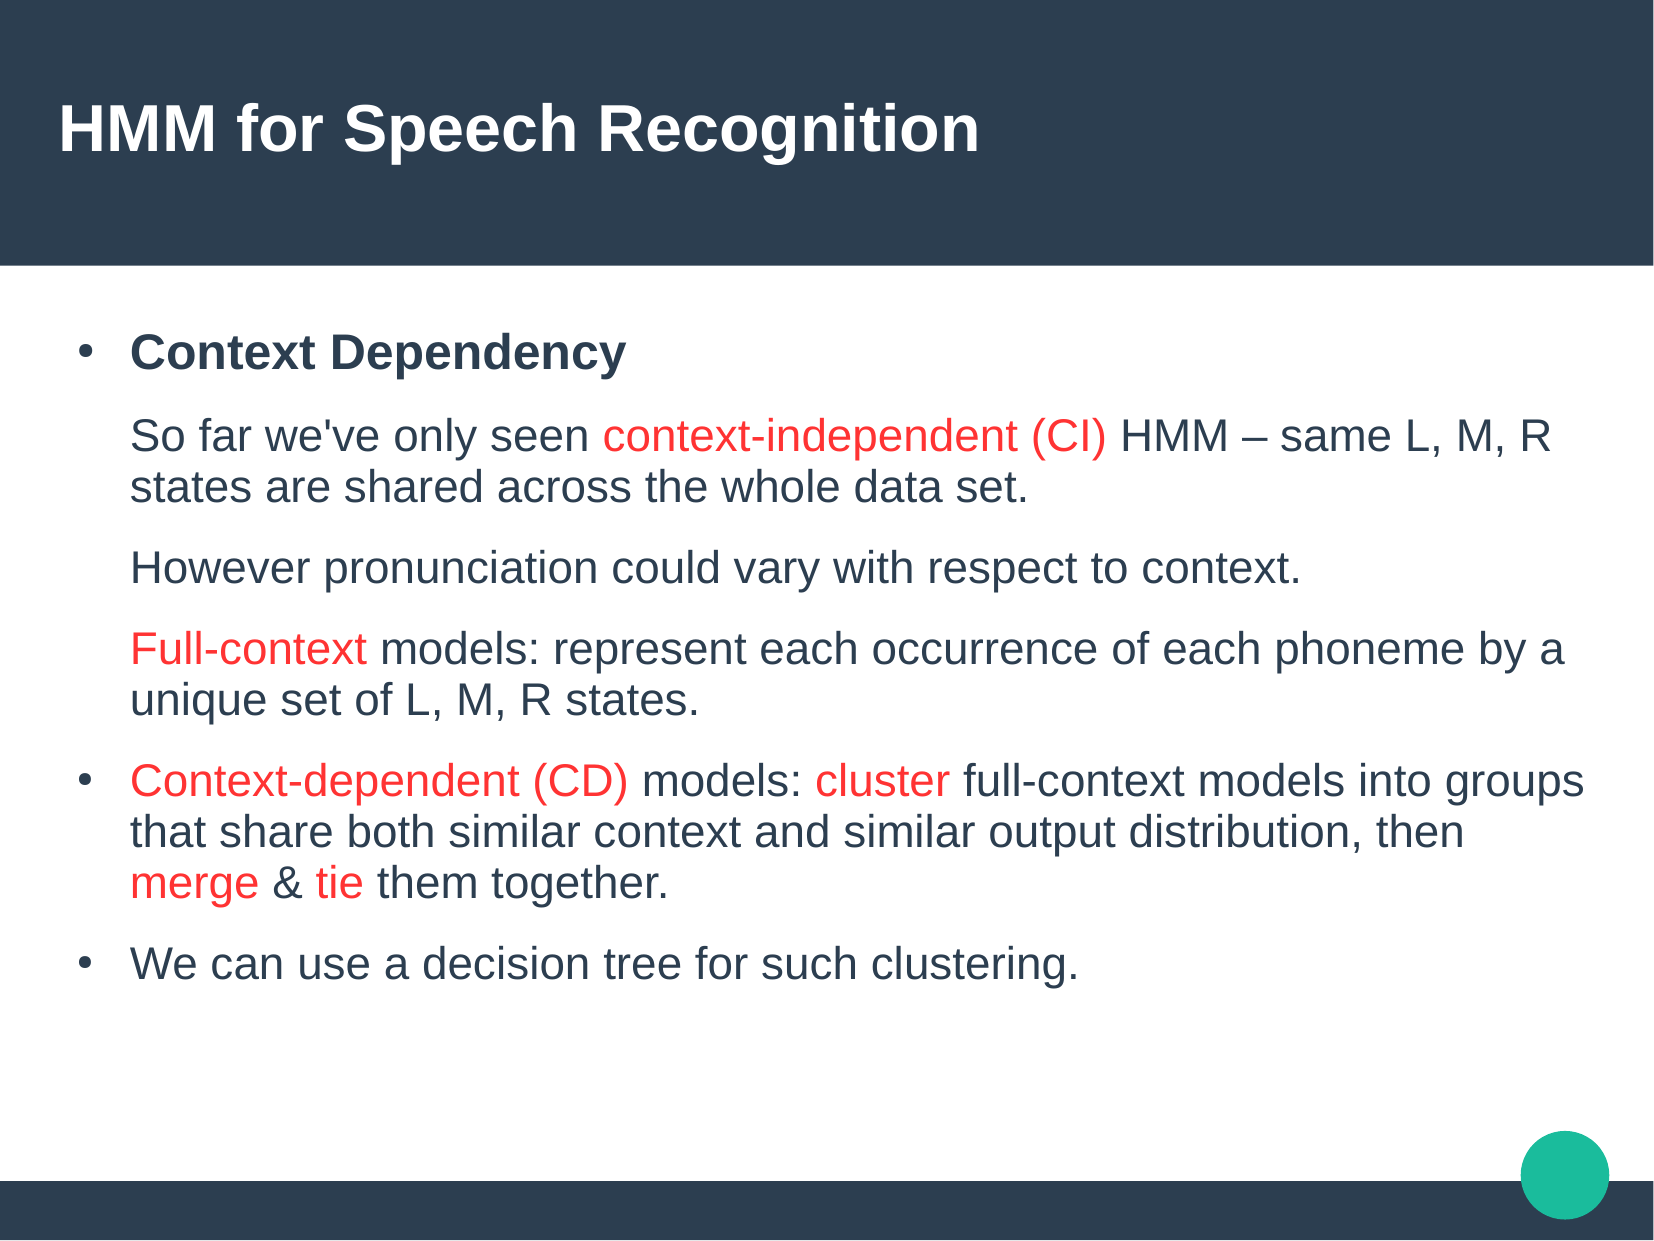

# HMM for Speech Recognition
Context Dependency
So far we've only seen context-independent (CI) HMM – same L, M, R states are shared across the whole data set.
However pronunciation could vary with respect to context.
Full-context models: represent each occurrence of each phoneme by a unique set of L, M, R states.
Context-dependent (CD) models: cluster full-context models into groups that share both similar context and similar output distribution, then merge & tie them together.
We can use a decision tree for such clustering.